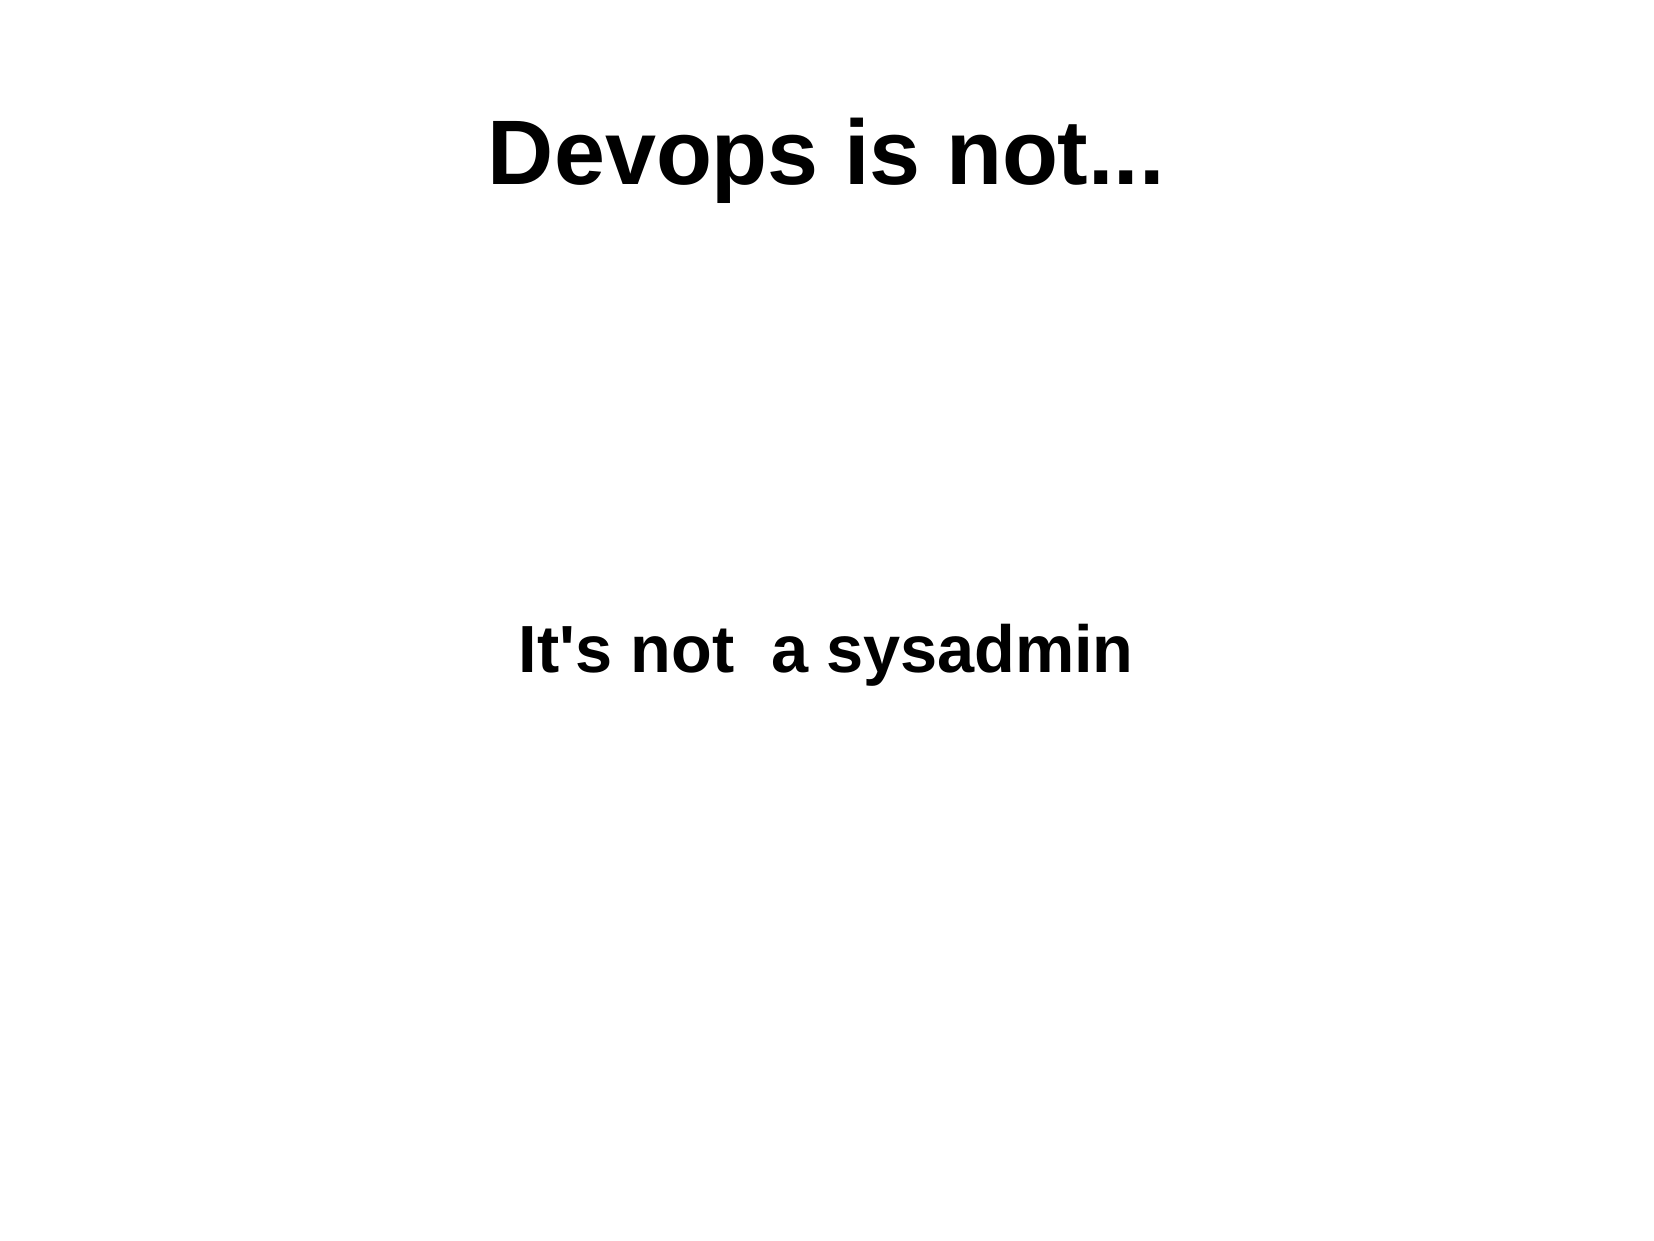

# Devops is not...
It's not a sysadmin